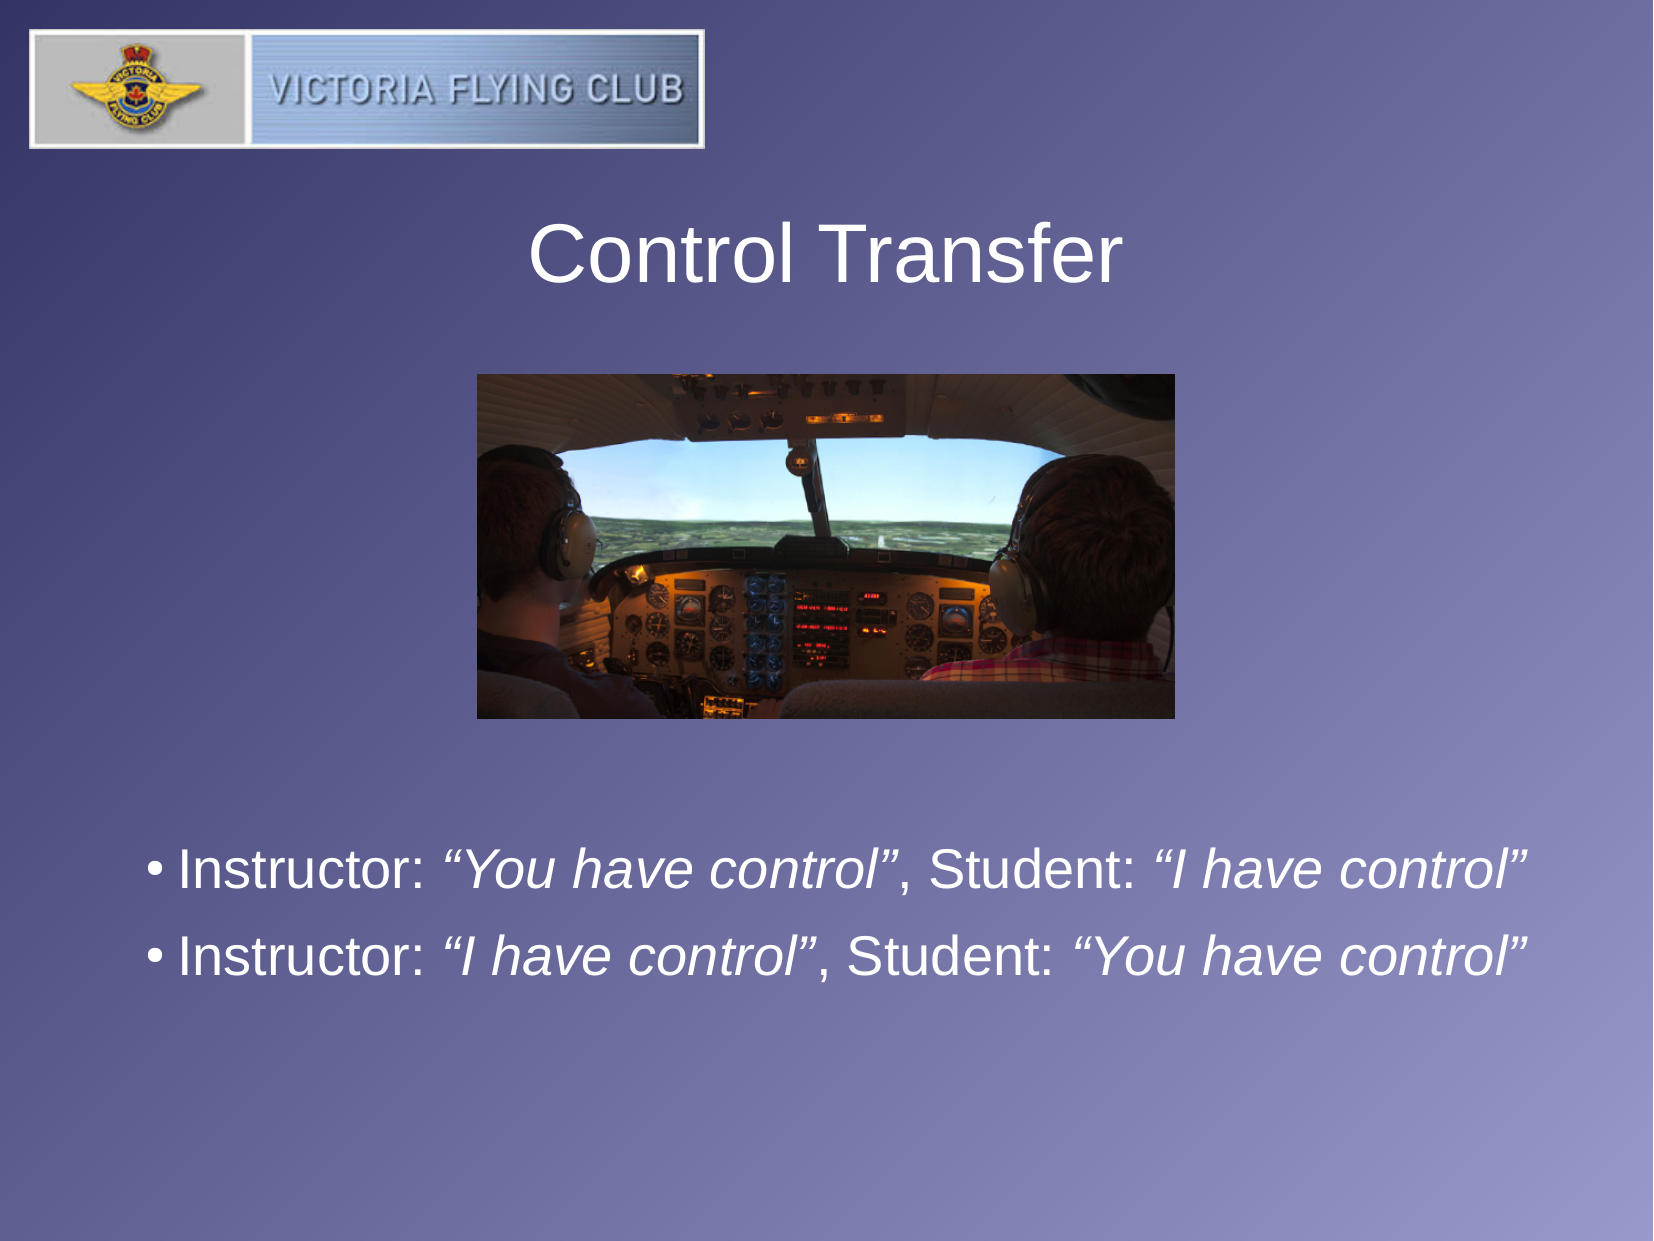

# Control Transfer
Instructor: “You have control”, Student: “I have control”
Instructor: “I have control”, Student: “You have control”